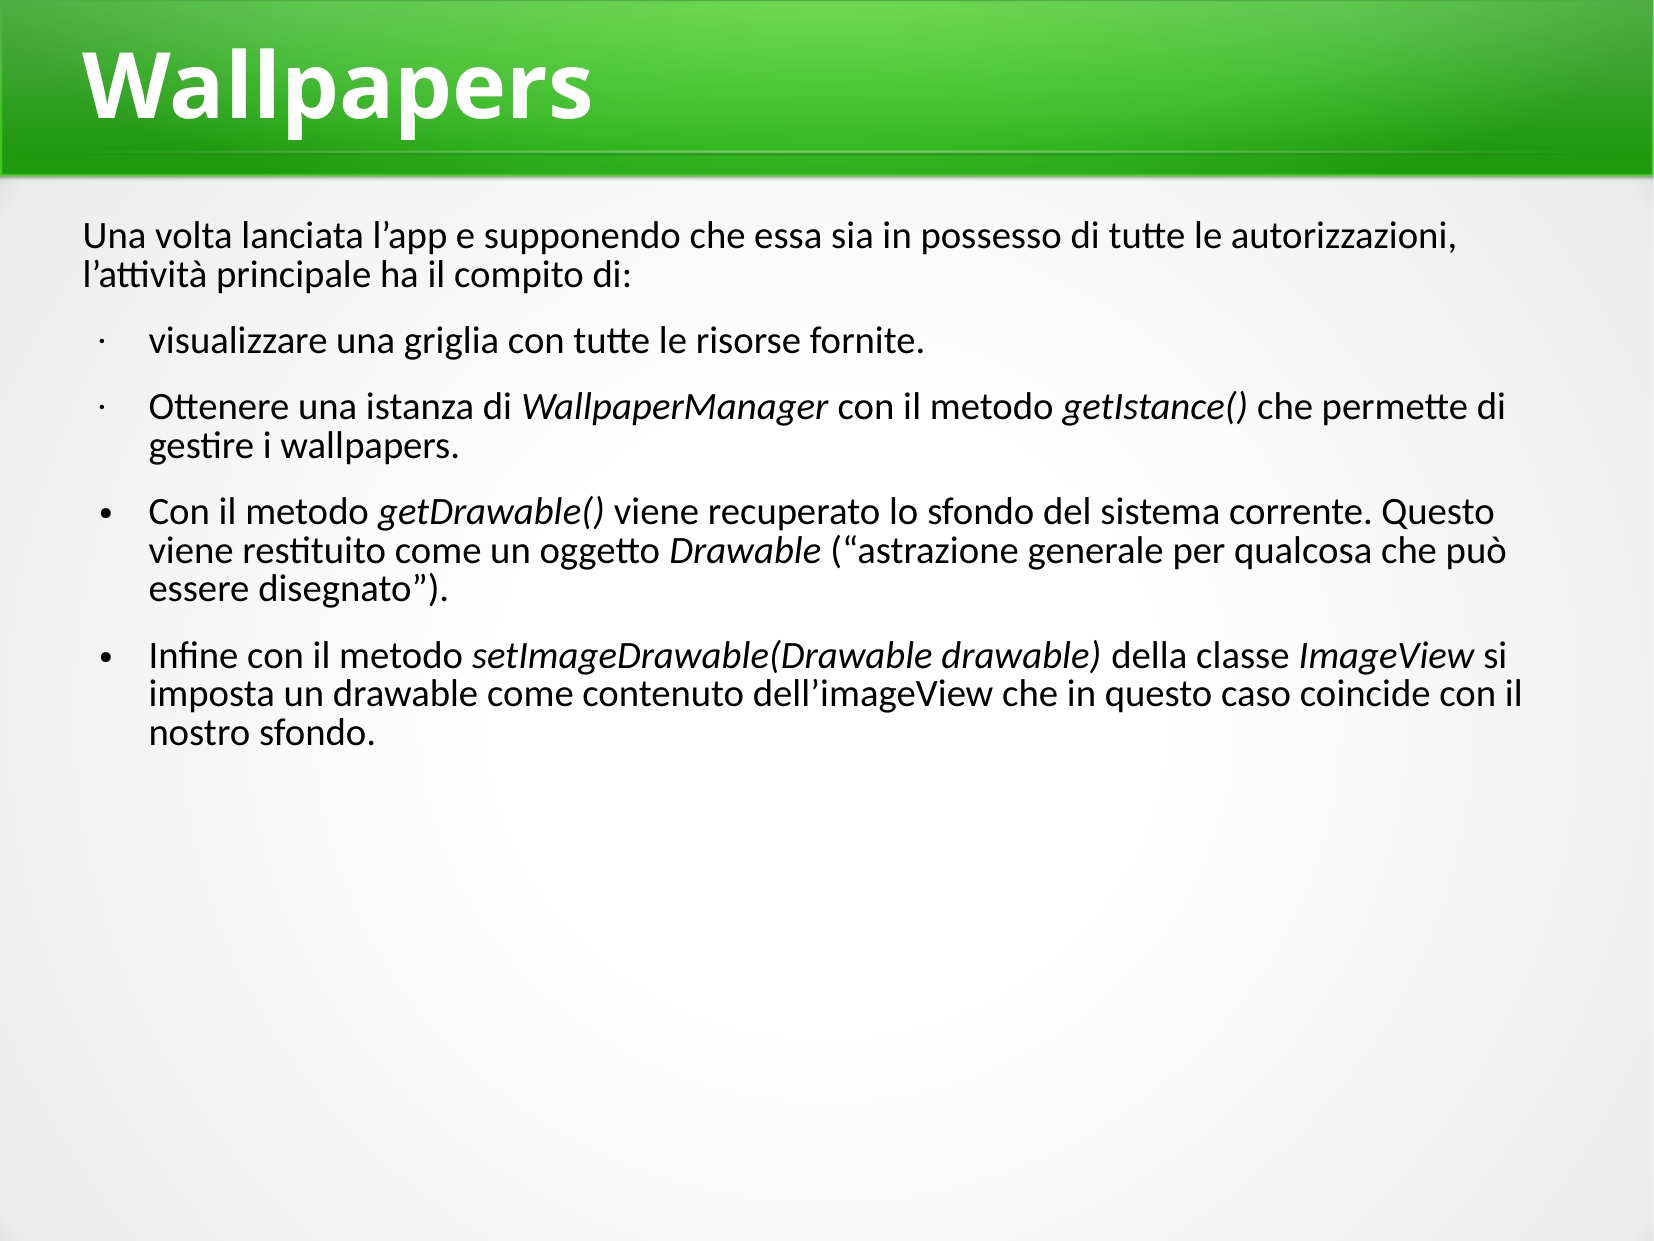

# Wallpapers
Una volta lanciata l’app e supponendo che essa sia in possesso di tutte le autorizzazioni, l’attività principale ha il compito di:
visualizzare una griglia con tutte le risorse fornite.
Ottenere una istanza di WallpaperManager con il metodo getIstance() che permette di gestire i wallpapers.
Con il metodo getDrawable() viene recuperato lo sfondo del sistema corrente. Questo viene restituito come un oggetto Drawable (“astrazione generale per qualcosa che può essere disegnato”).
Infine con il metodo setImageDrawable(Drawable drawable) della classe ImageView si imposta un drawable come contenuto dell’imageView che in questo caso coincide con il nostro sfondo.